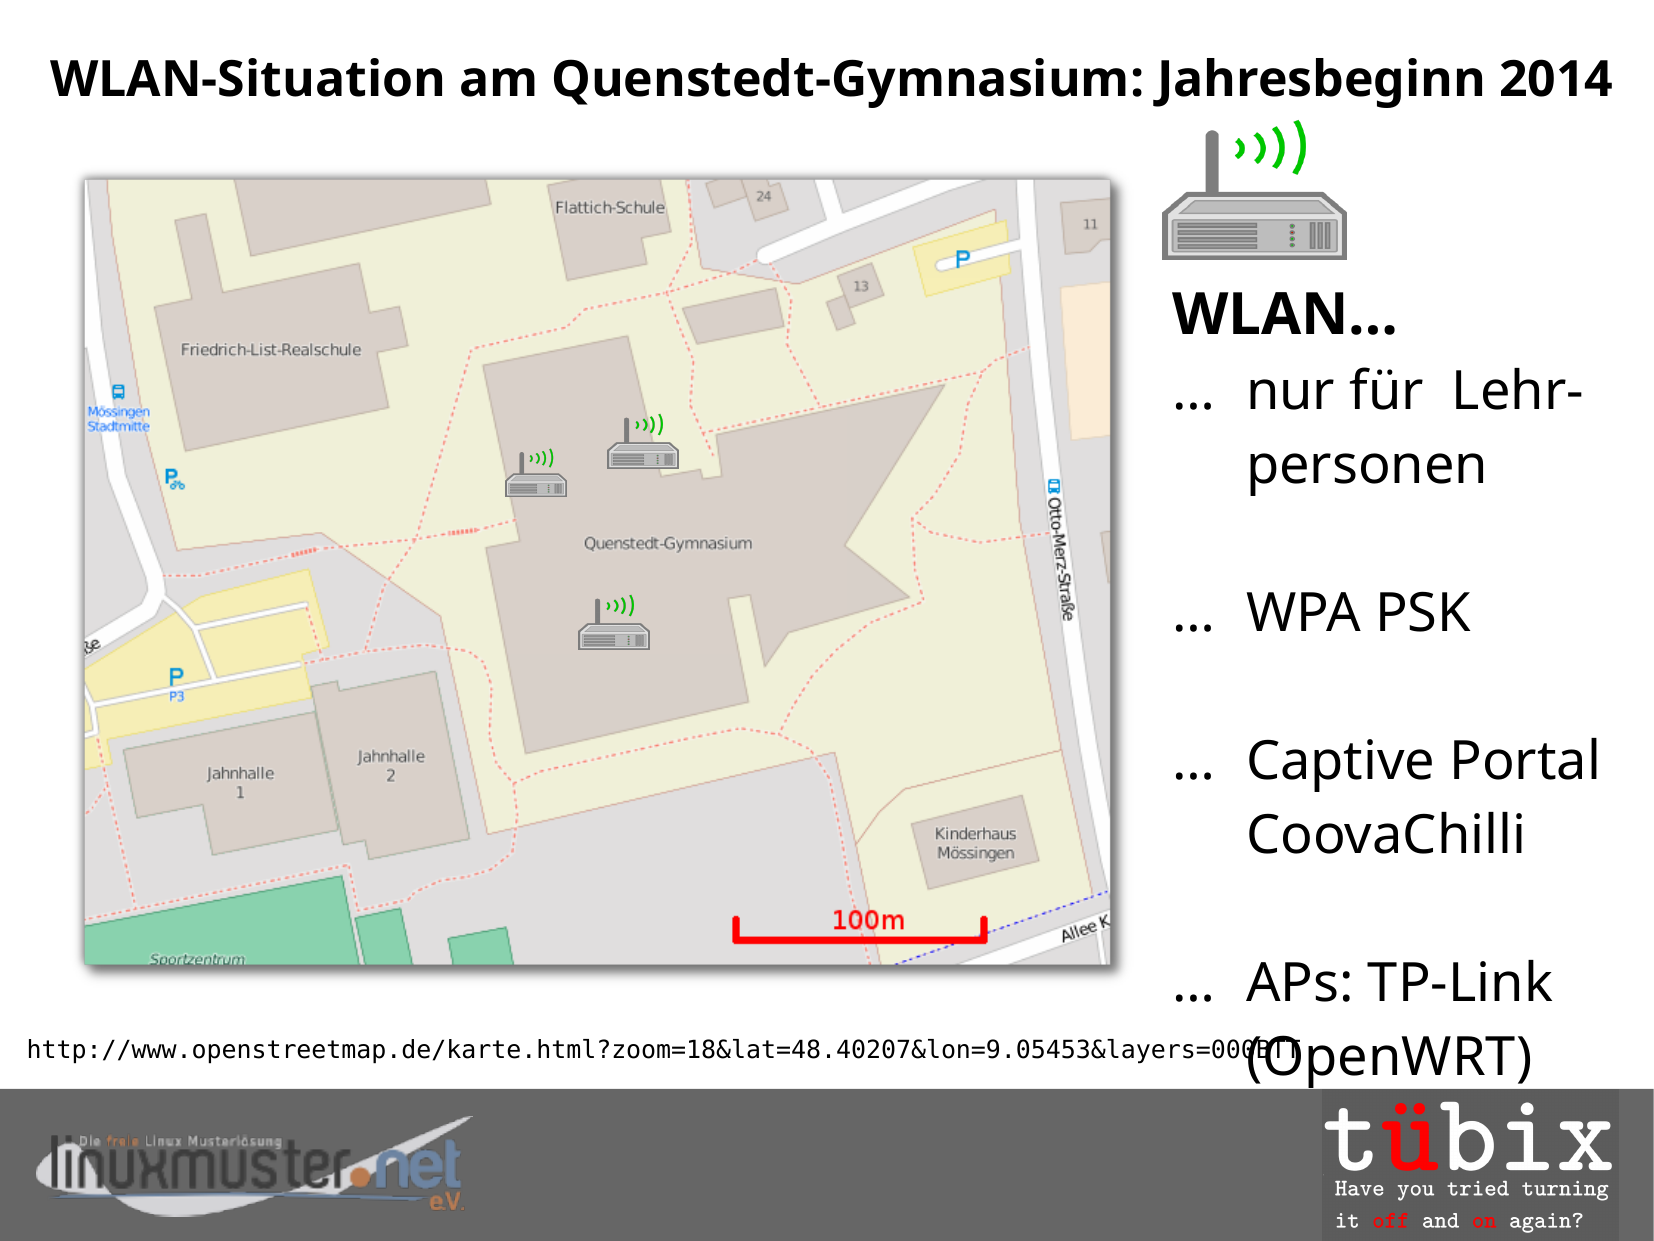

WLAN-Situation am Quenstedt-Gymnasium: Jahresbeginn 2014
			WLAN…
…	nur für Lehr-
	personen
…	WPA PSK
… 	Captive Portal
	CoovaChilli
…	APs: TP-Link
	(OpenWRT)
http://www.openstreetmap.de/karte.html?zoom=18&lat=48.40207&lon=9.05453&layers=000BTT